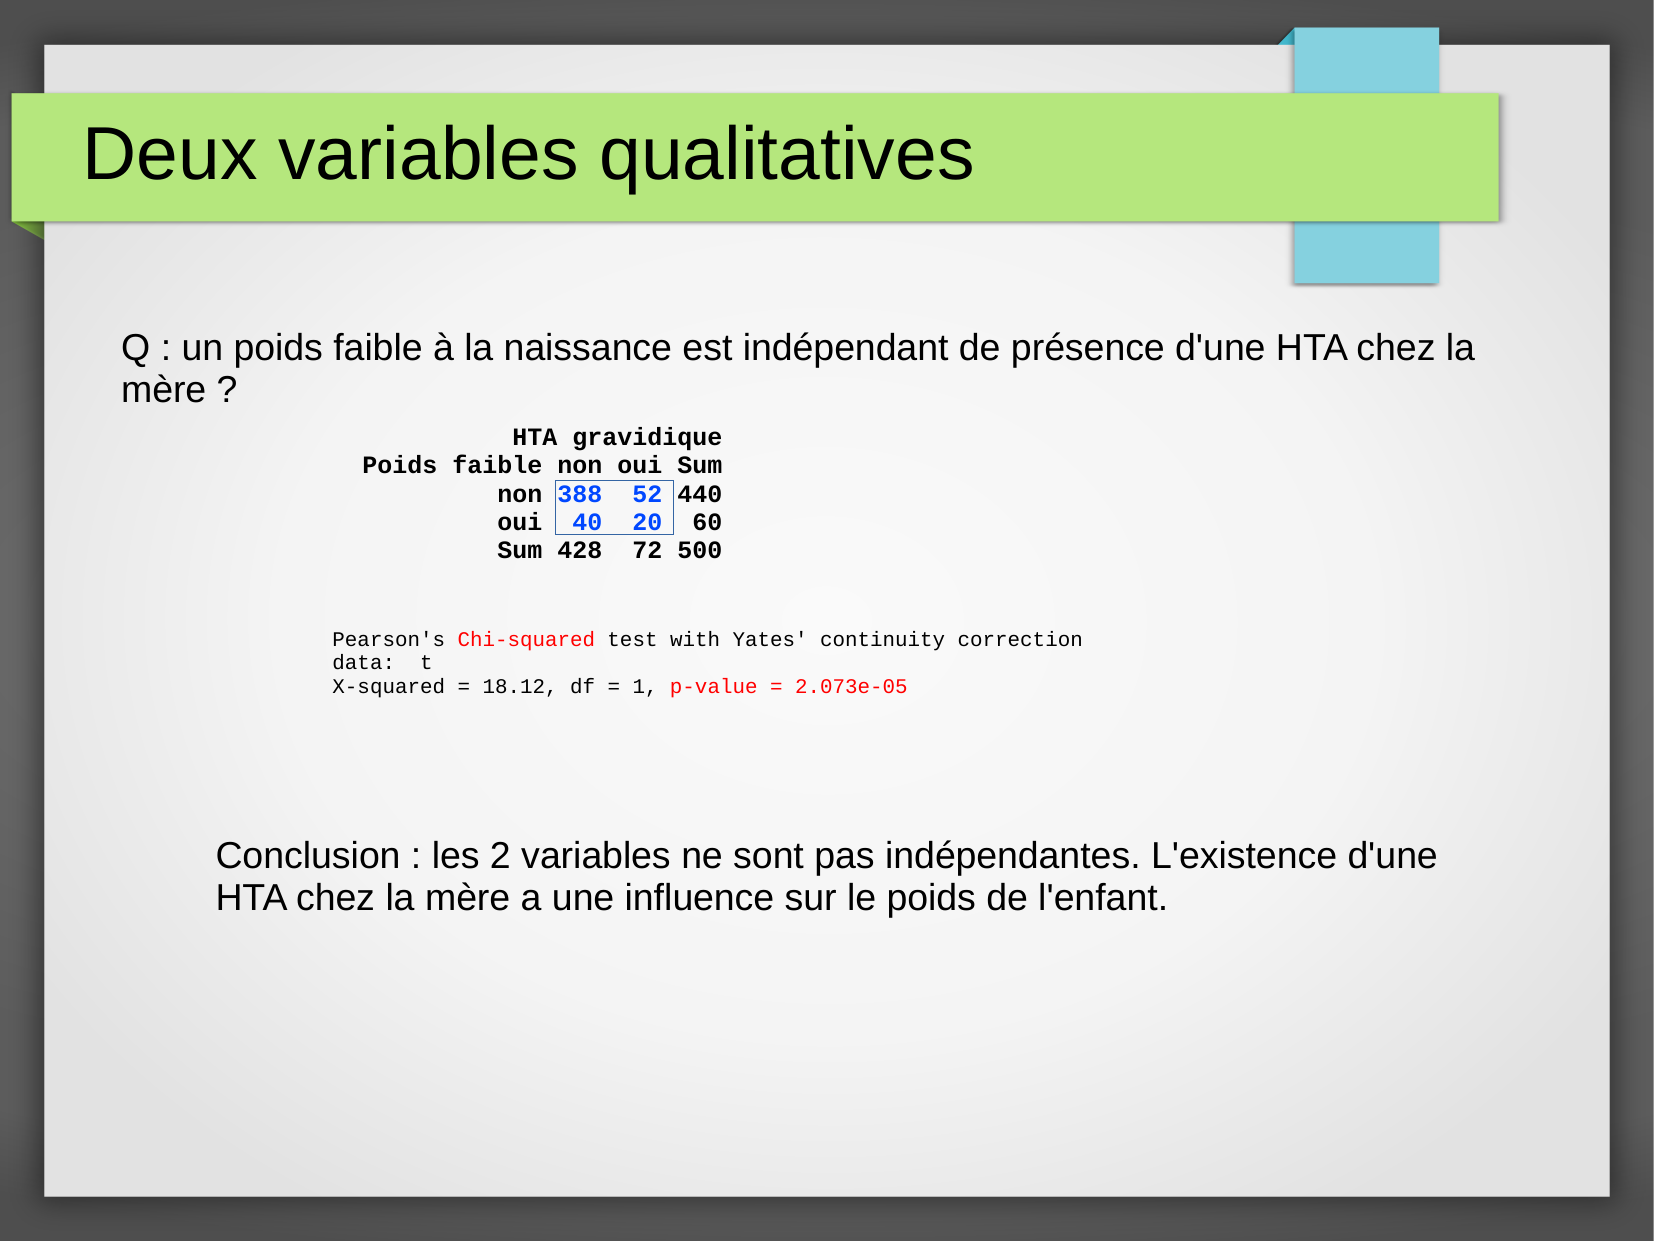

# Deux variables qualitatives
Q : un poids faible à la naissance est indépendant de présence d'une HTA chez la mère ?
 HTA gravidique
Poids faible non oui Sum
 non 388 52 440
 oui 40 20 60
 Sum 428 72 500
Pearson's Chi-squared test with Yates' continuity correction
data: t
X-squared = 18.12, df = 1, p-value = 2.073e-05
Conclusion : les 2 variables ne sont pas indépendantes. L'existence d'une HTA chez la mère a une influence sur le poids de l'enfant.